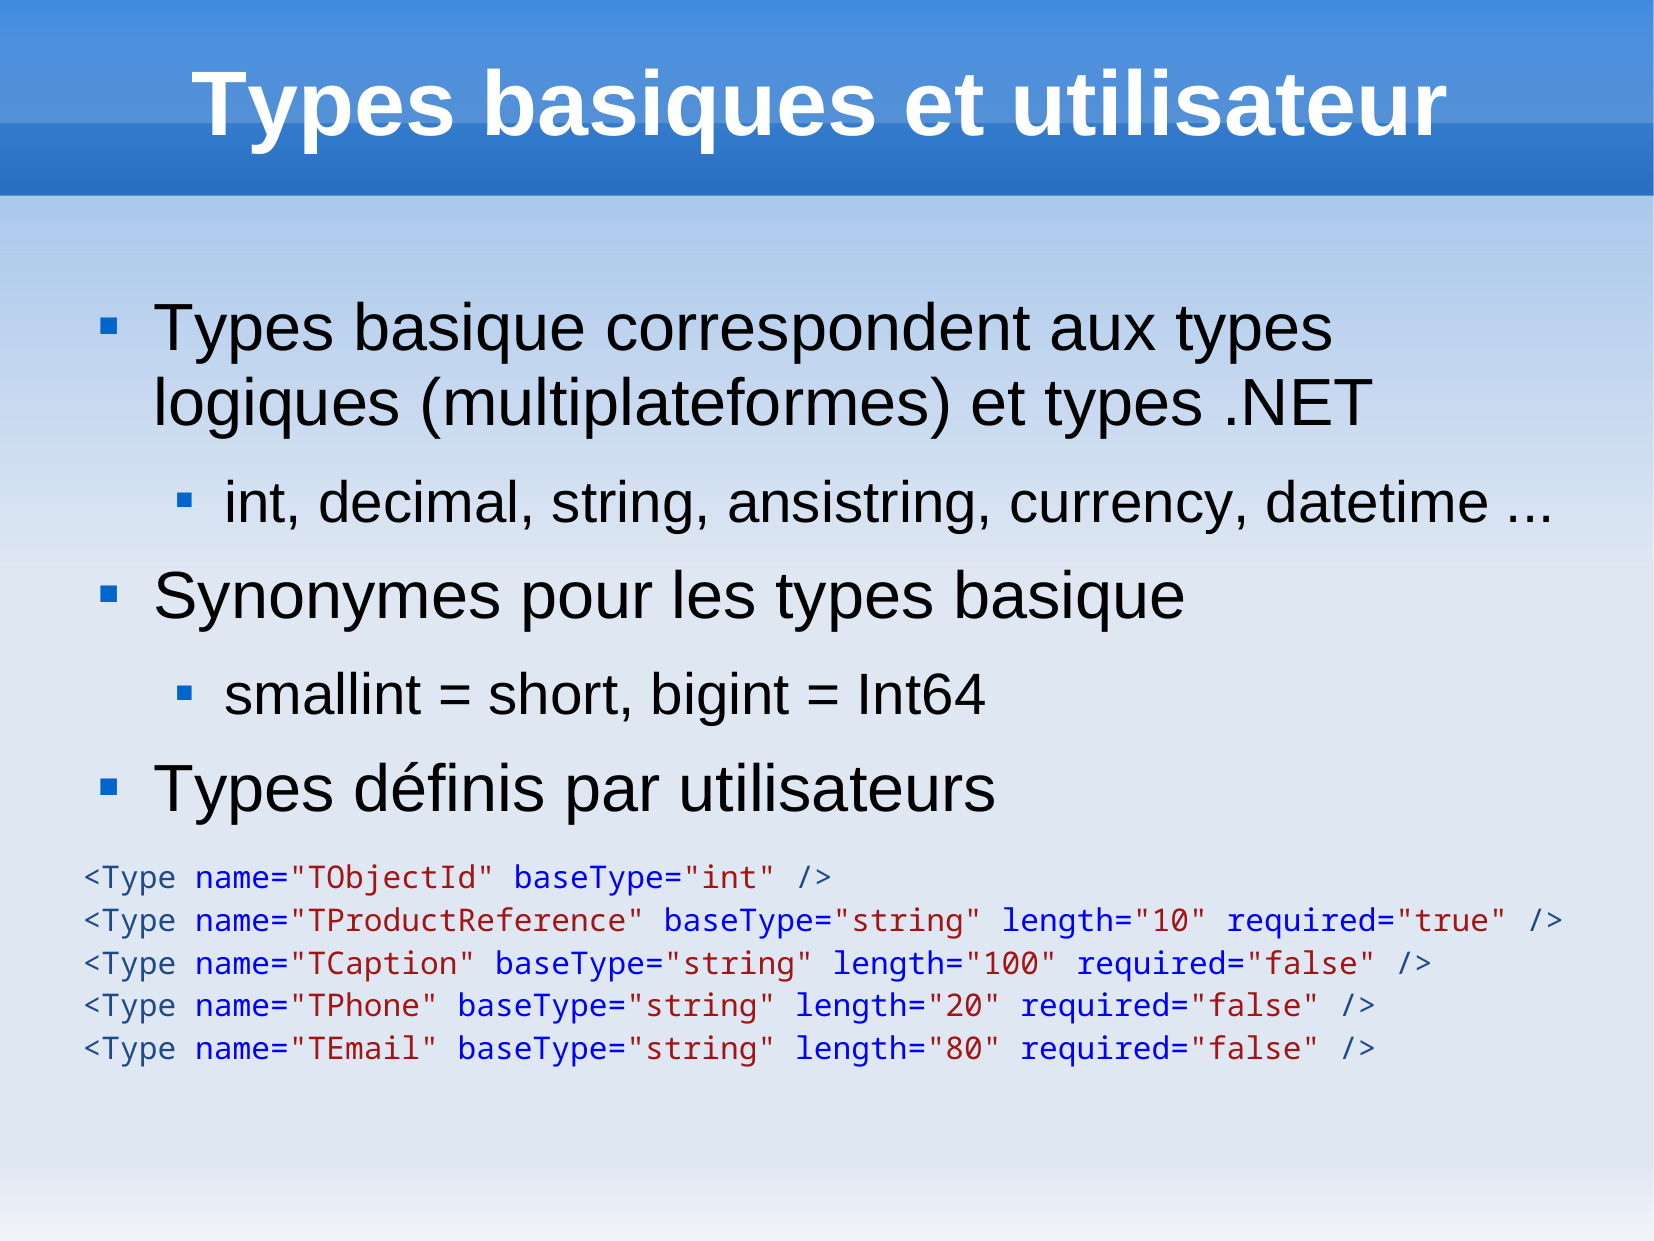

# Types basiques et utilisateur
Types basique correspondent aux types logiques (multiplateformes) et types .NET
int, decimal, string, ansistring, currency, datetime ...
Synonymes pour les types basique
smallint = short, bigint = Int64
Types définis par utilisateurs
<Type name="TObjectId" baseType="int" />
<Type name="TProductReference" baseType="string" length="10" required="true" />
<Type name="TCaption" baseType="string" length="100" required="false" />
<Type name="TPhone" baseType="string" length="20" required="false" />
<Type name="TEmail" baseType="string" length="80" required="false" />